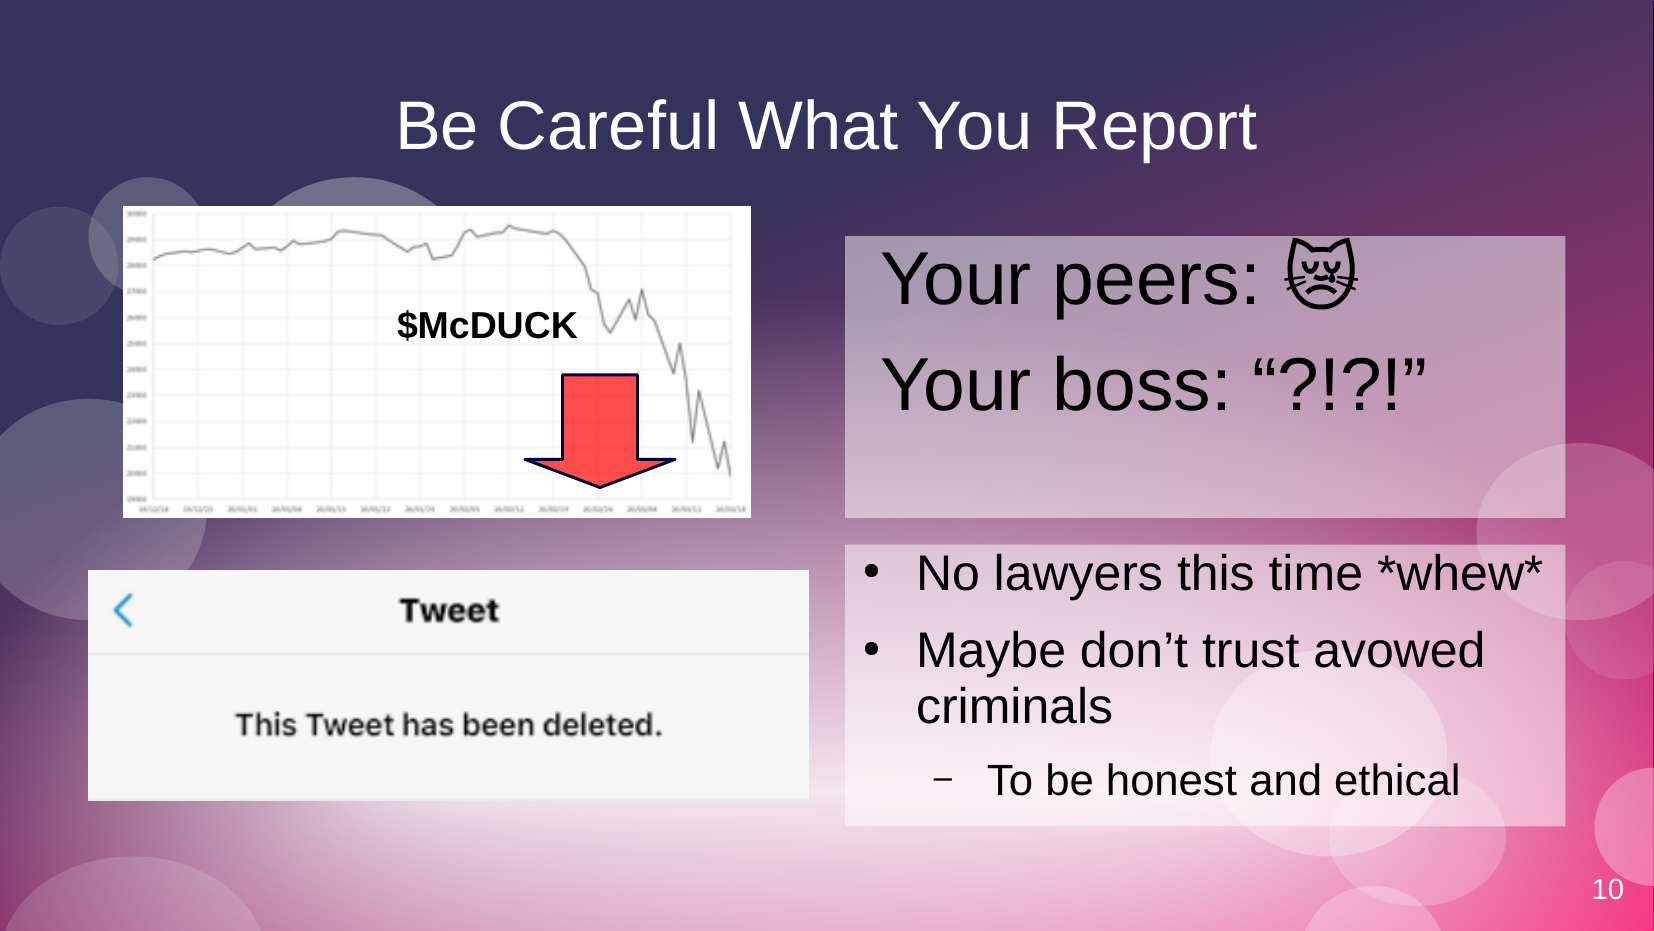

# Be Careful What You Report
Your peers: 😿
Your boss: “?!?!”
$McDUCK
No lawyers this time *whew*
Maybe don’t trust avowed criminals
To be honest and ethical